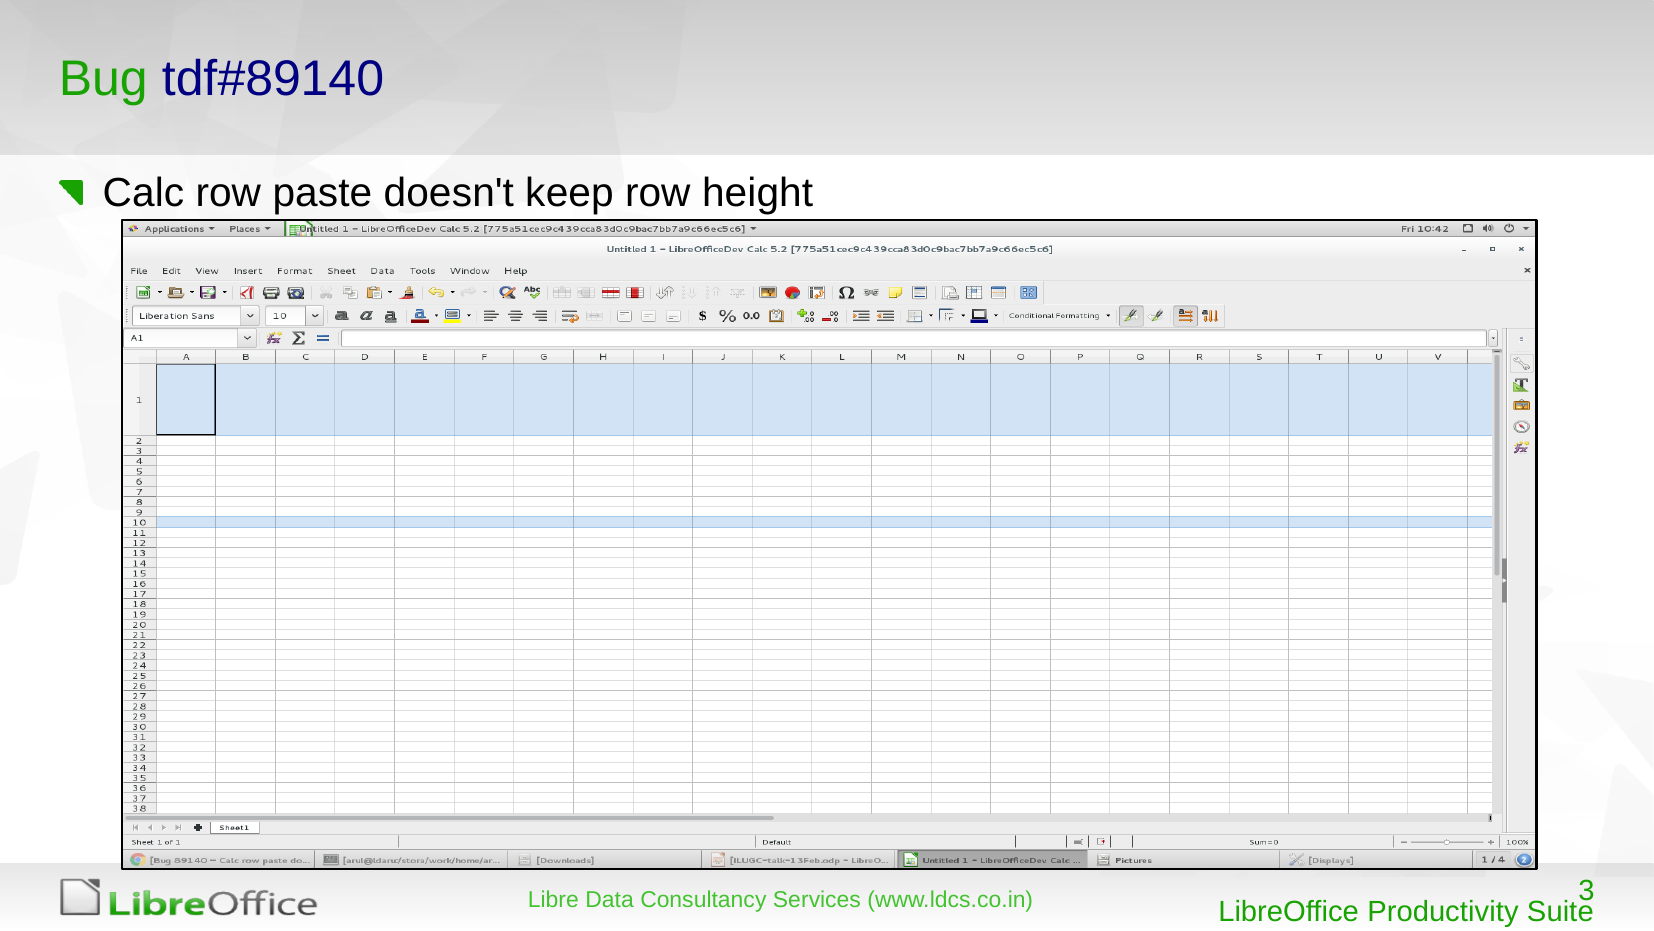

# Bug tdf#89140
Calc row paste doesn't keep row height
3
| Libre Data Consultancy Services (www.ldcs.co.in) |
| --- |
LibreOffice Productivity Suite